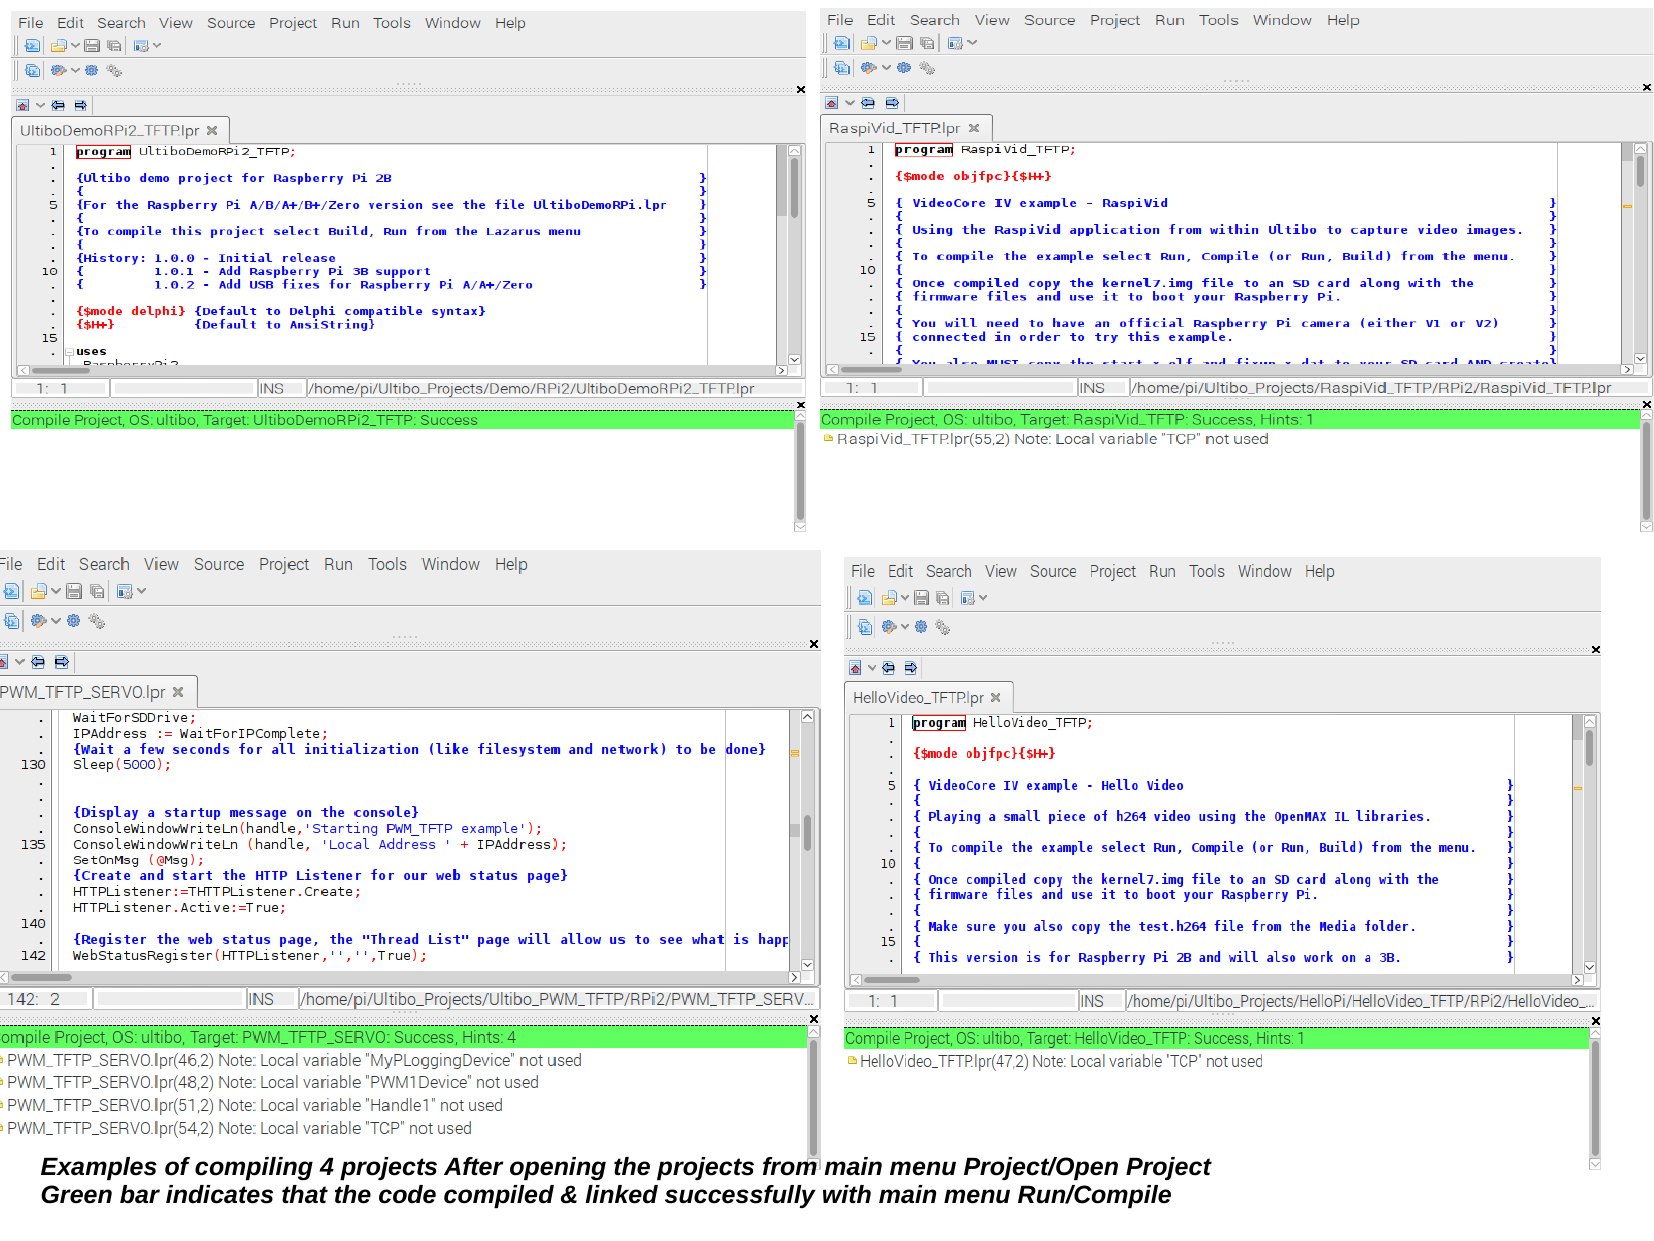

Examples of compiling 4 projects After opening the projects from main menu Project/Open Project
Green bar indicates that the code compiled & linked successfully with main menu Run/Compile